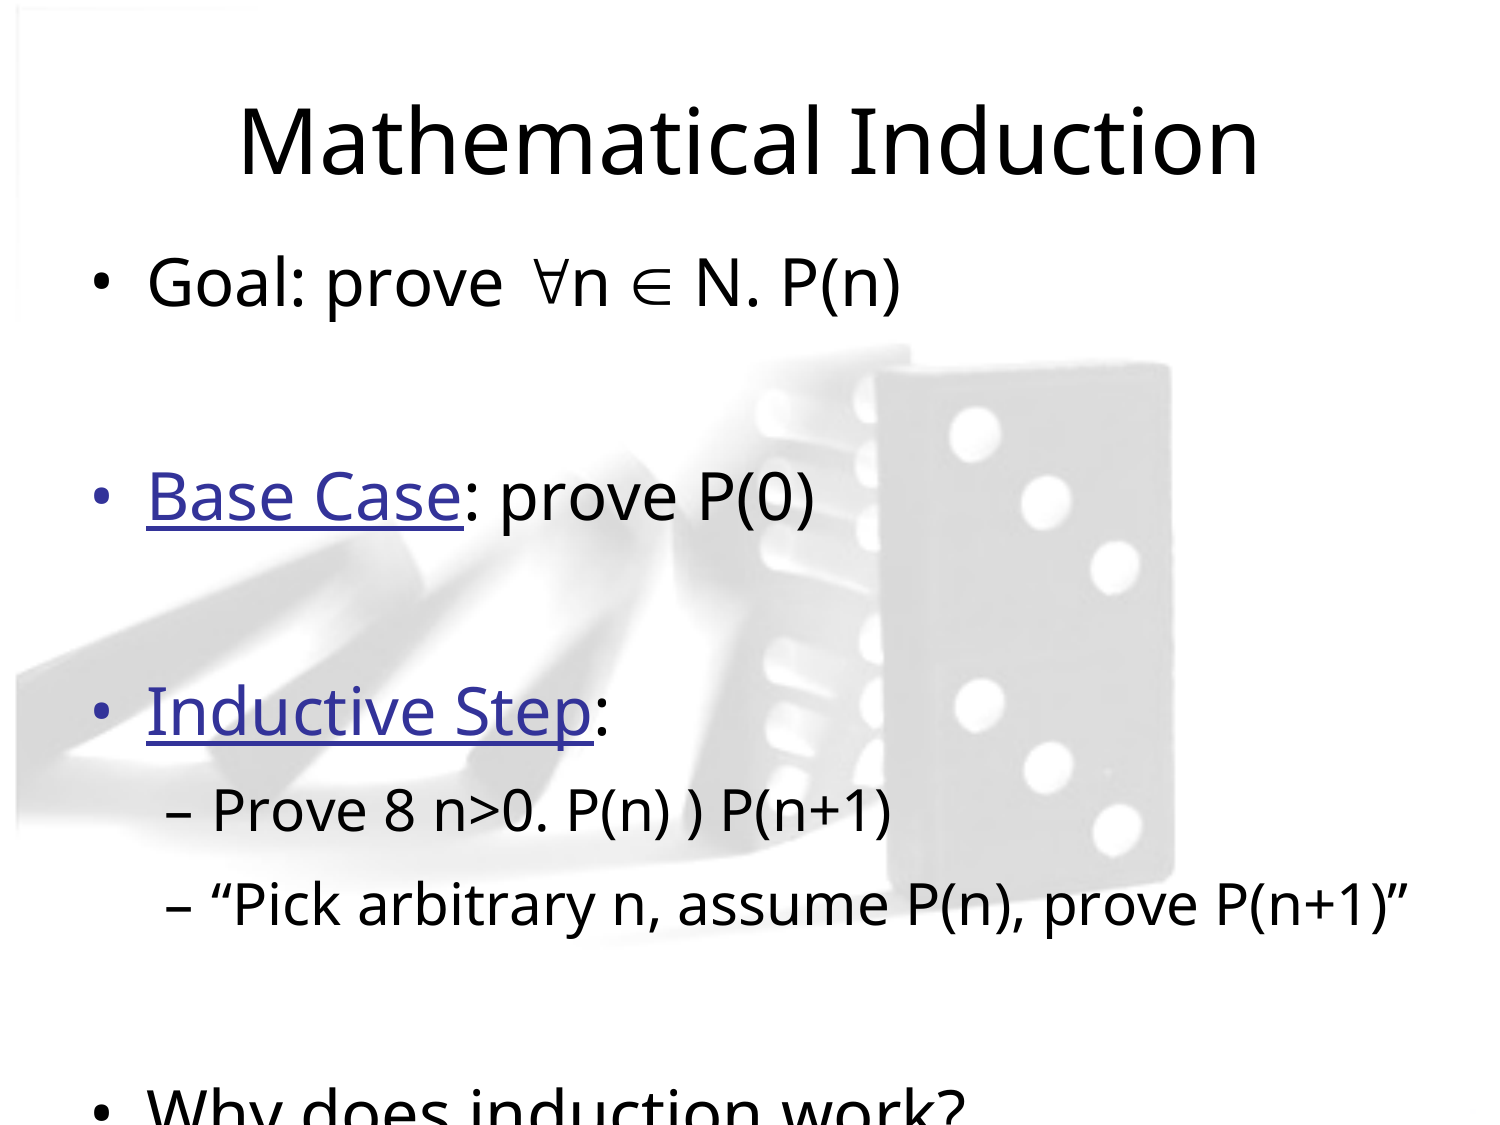

# Mathematical Induction
Goal: prove n  N. P(n)
Base Case: prove P(0)
Inductive Step:
Prove 8 n>0. P(n) ) P(n+1)
“Pick arbitrary n, assume P(n), prove P(n+1)”
Why does induction work?
15